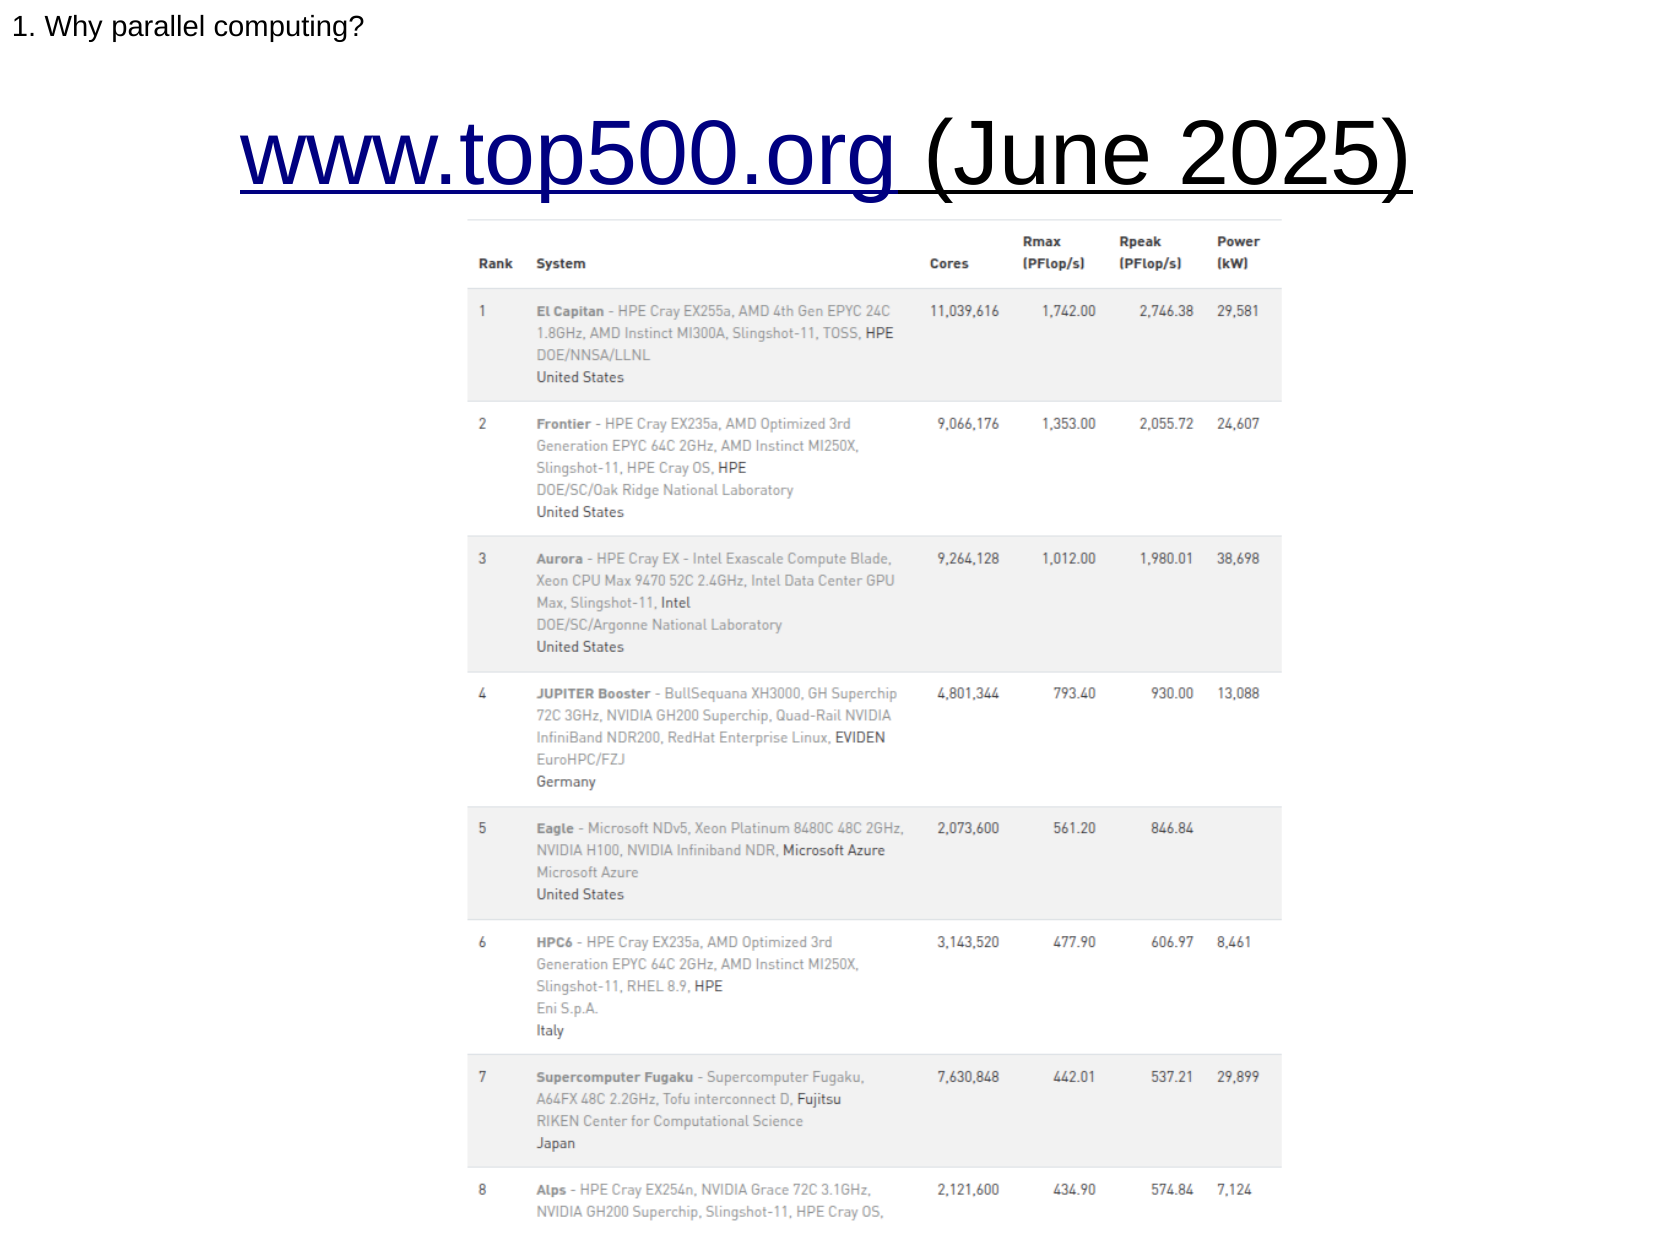

1. Why parallel computing?
# www.top500.org (June 2025)